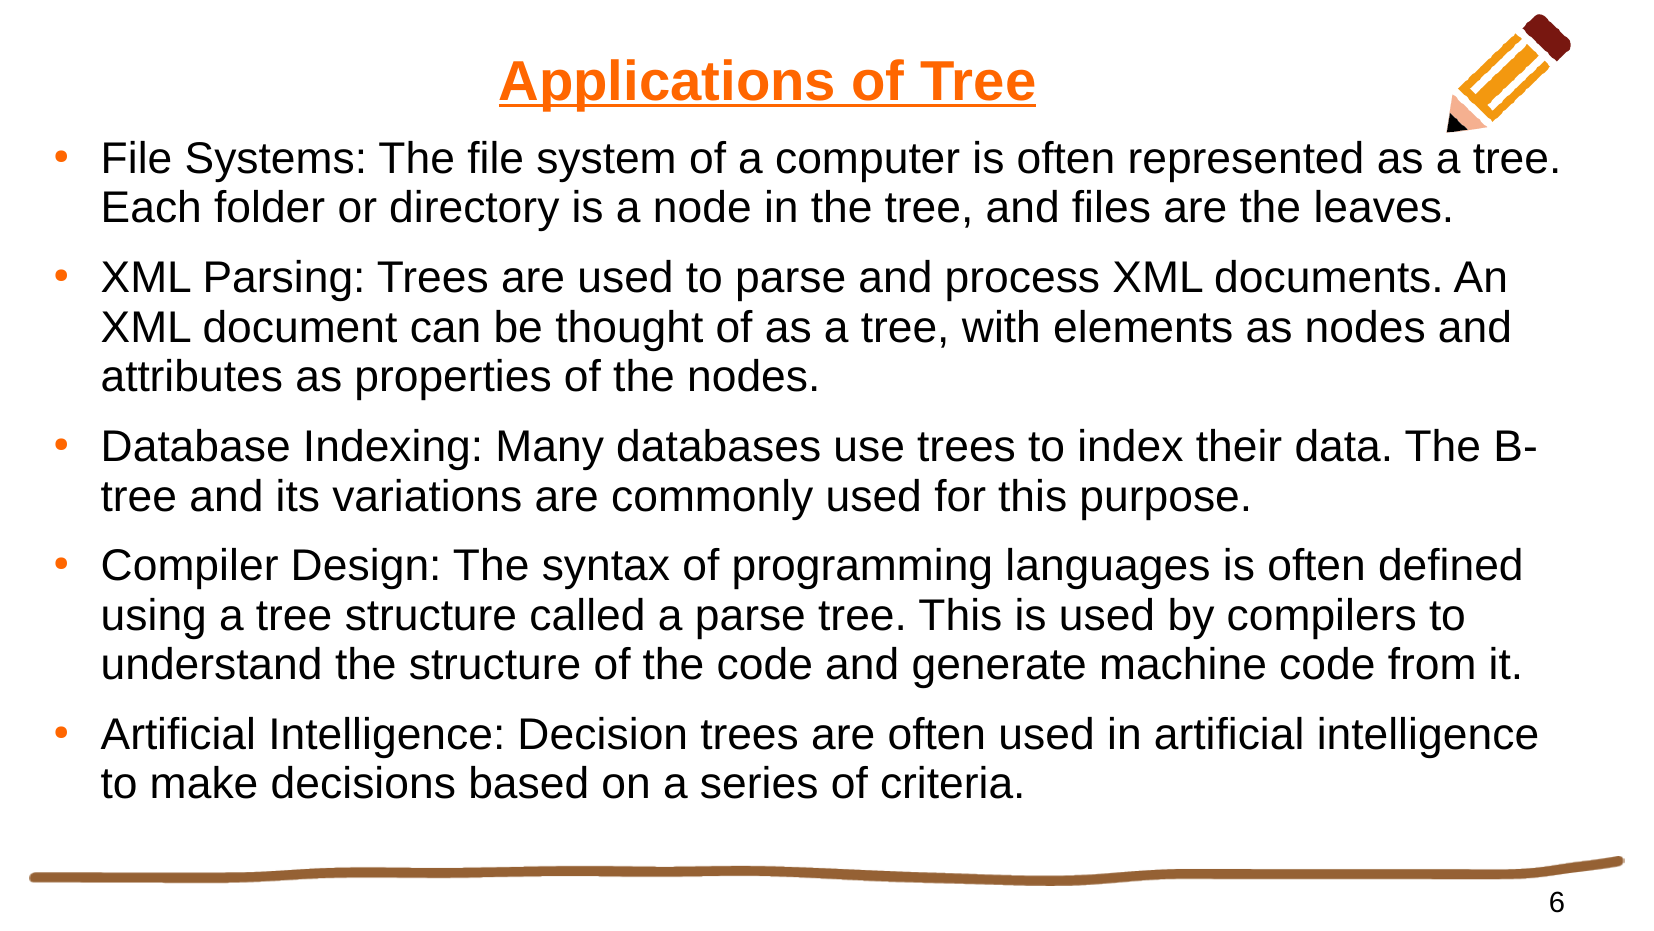

# Applications of Tree
File Systems: The file system of a computer is often represented as a tree. Each folder or directory is a node in the tree, and files are the leaves.
XML Parsing: Trees are used to parse and process XML documents. An XML document can be thought of as a tree, with elements as nodes and attributes as properties of the nodes.
Database Indexing: Many databases use trees to index their data. The B-tree and its variations are commonly used for this purpose.
Compiler Design: The syntax of programming languages is often defined using a tree structure called a parse tree. This is used by compilers to understand the structure of the code and generate machine code from it.
Artificial Intelligence: Decision trees are often used in artificial intelligence to make decisions based on a series of criteria.
6